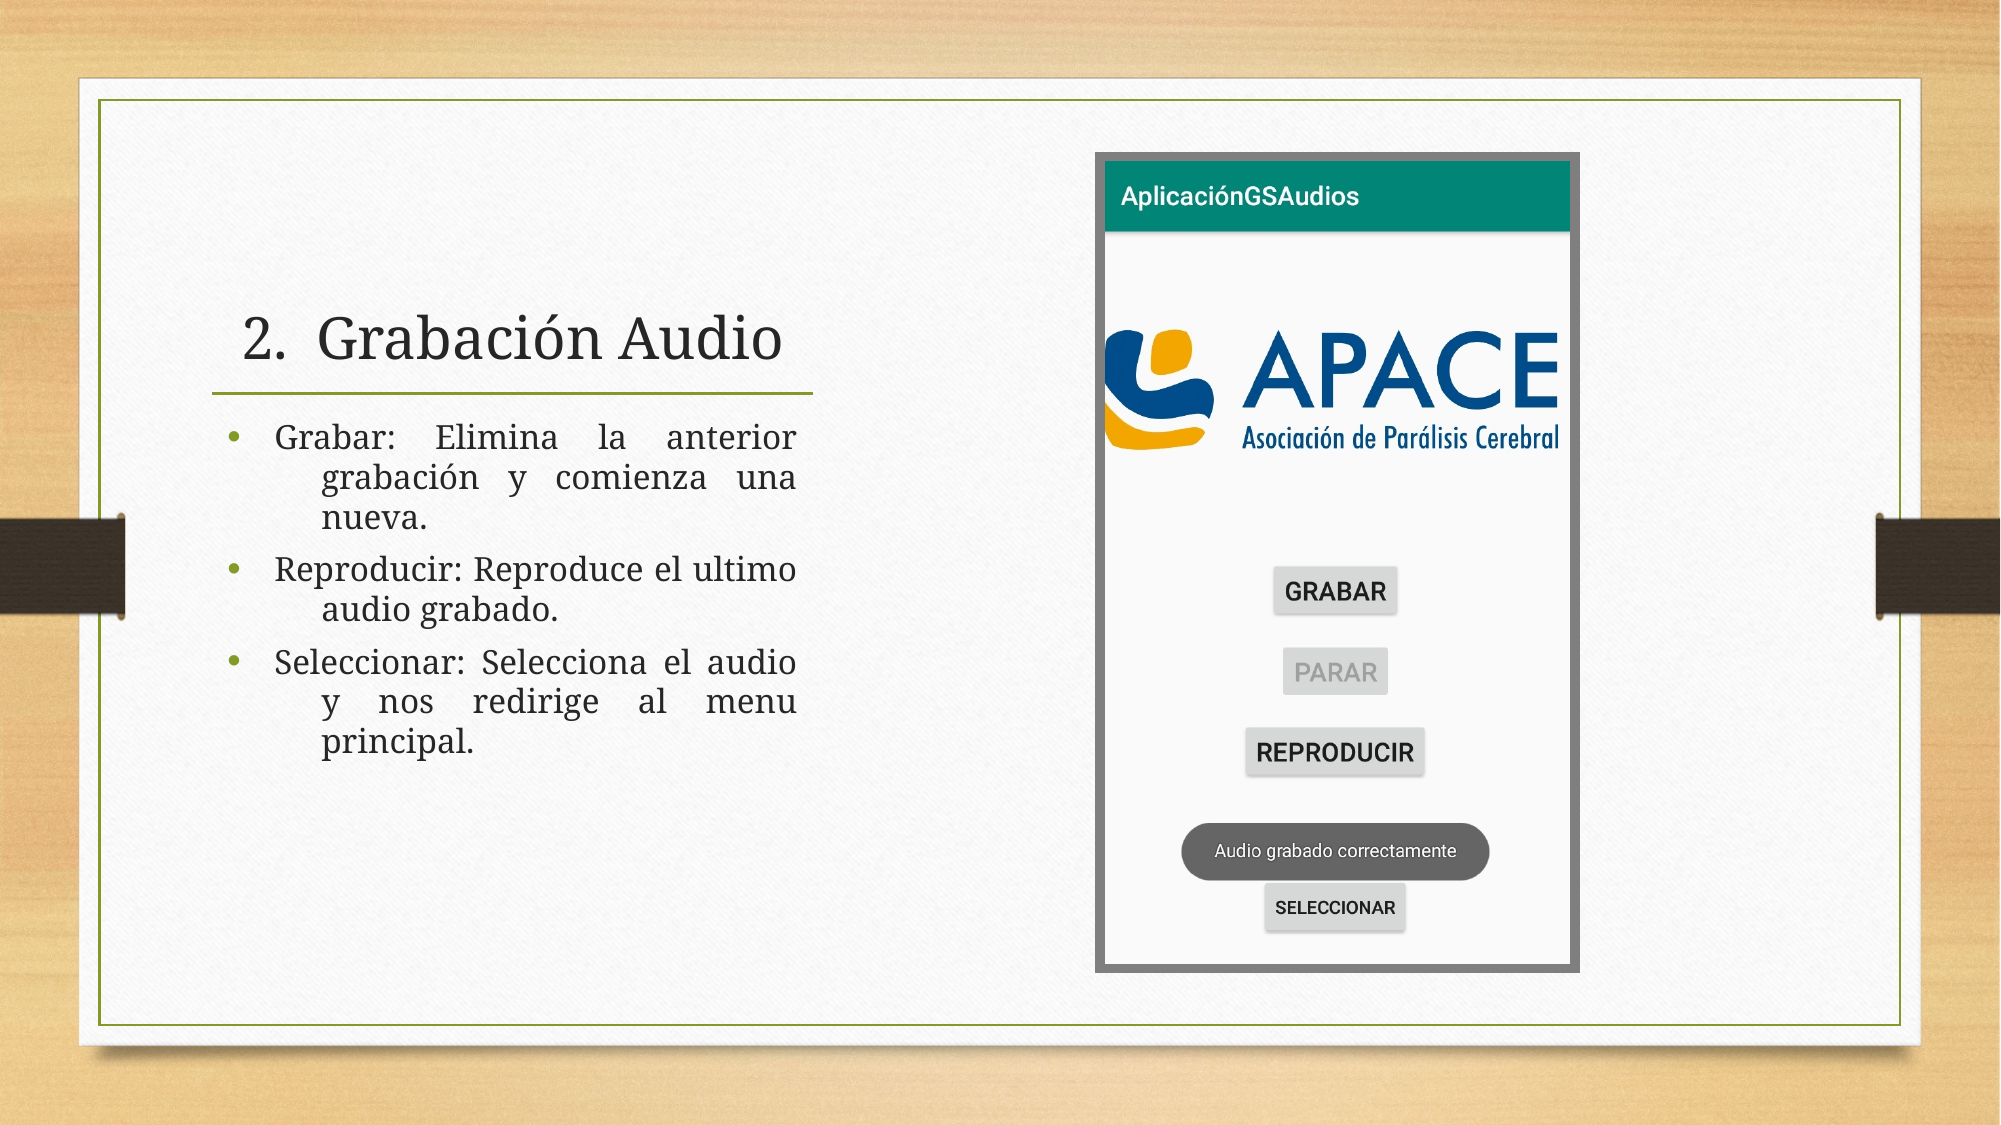

# 2.	Grabación Audio
Grabar: Elimina la anterior grabación y comienza una nueva.
Reproducir: Reproduce el ultimo audio grabado.
Seleccionar: Selecciona el audio y nos redirige al menu principal.